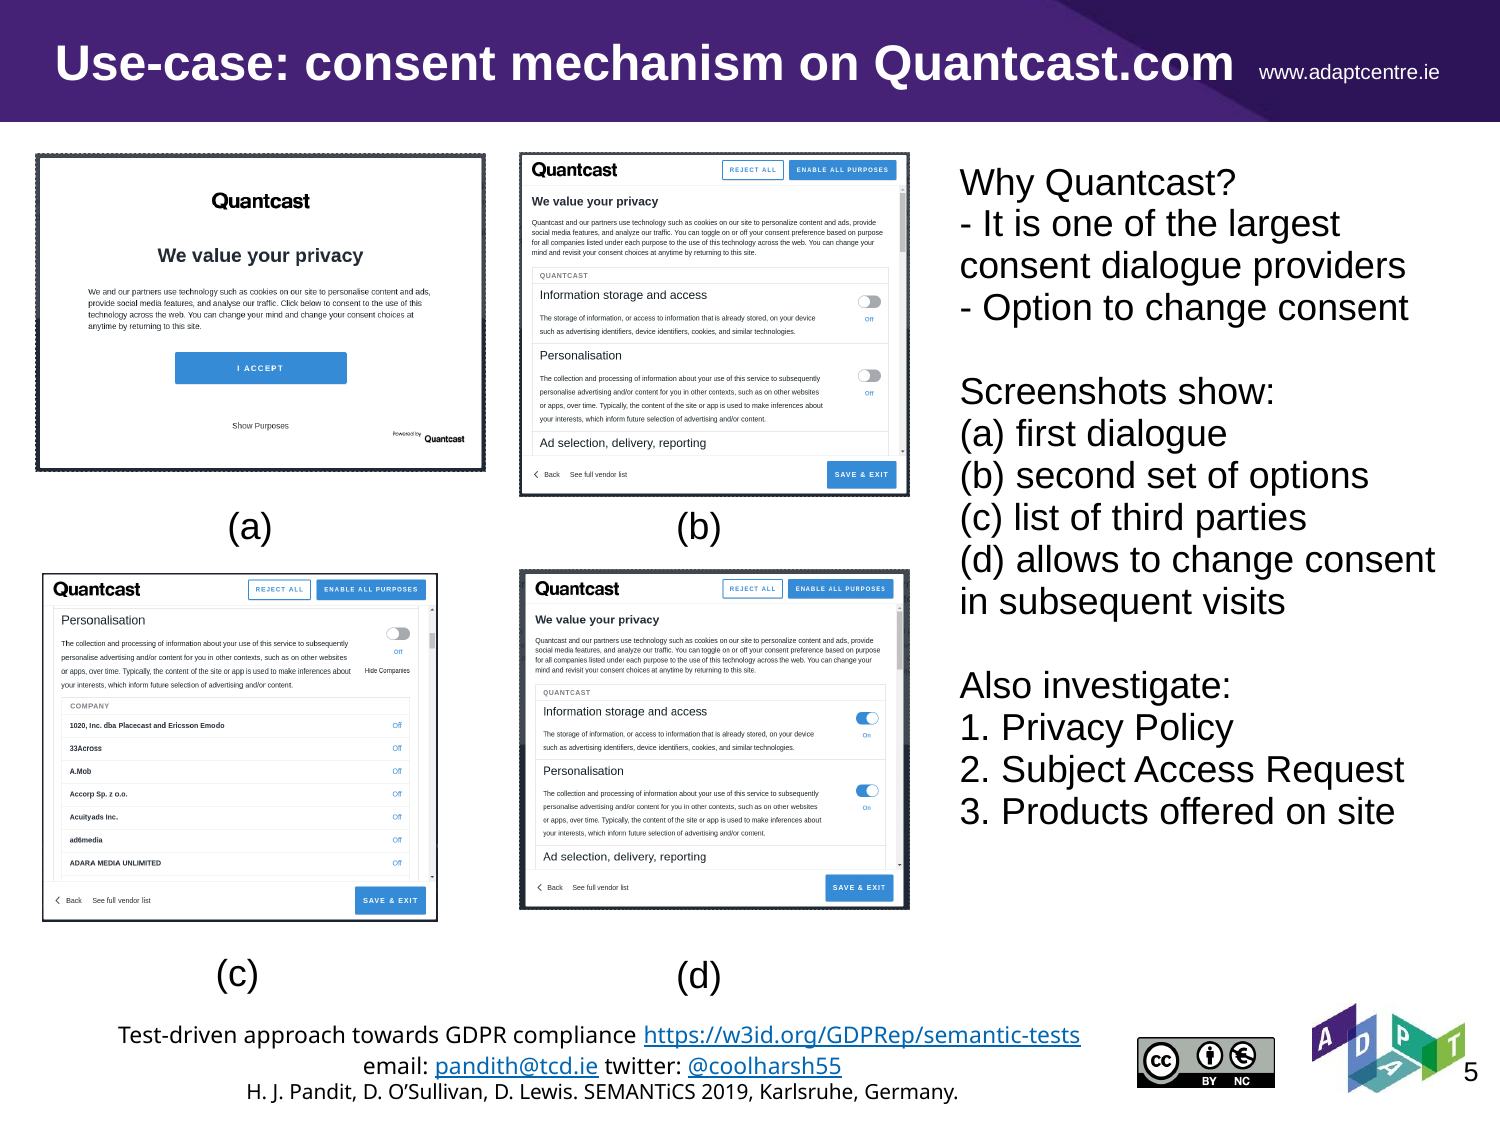

# Use-case: consent mechanism on Quantcast.com
Why Quantcast?
- It is one of the largest consent dialogue providers
- Option to change consent
Screenshots show:
(a) first dialogue
(b) second set of options
(c) list of third parties
(d) allows to change consent in subsequent visits
Also investigate:
1. Privacy Policy
2. Subject Access Request
3. Products offered on site
(a)
(b)
(c)
(d)